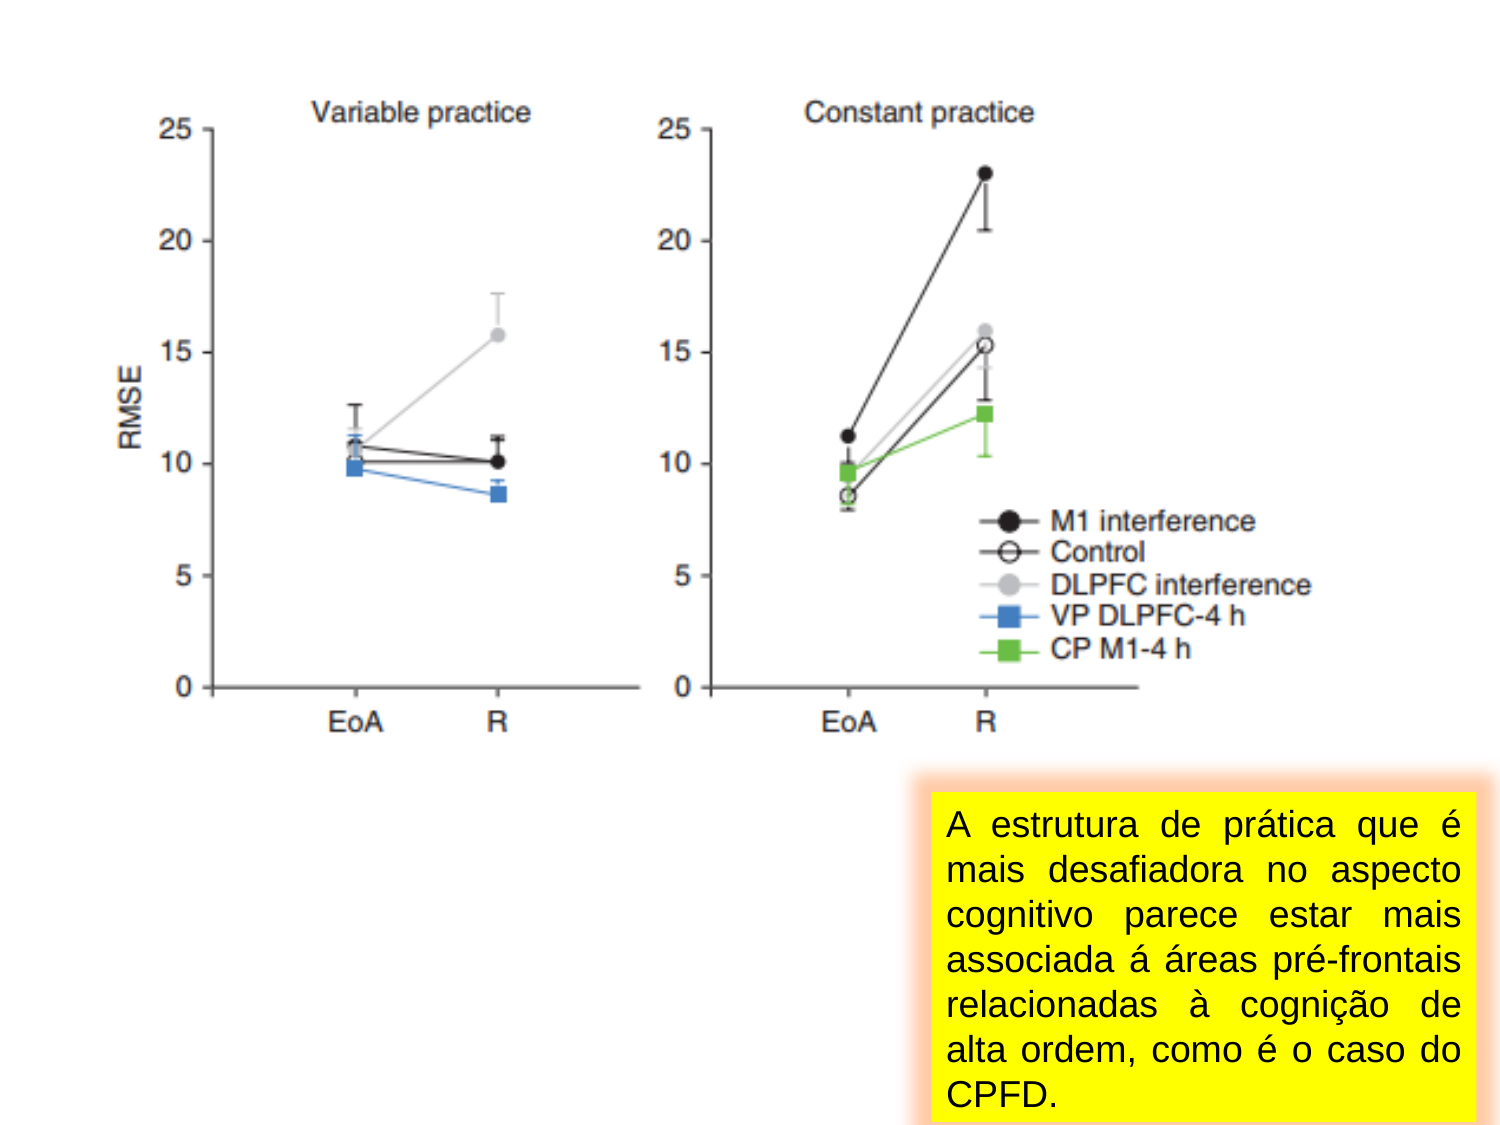

A estrutura de prática que é mais desafiadora no aspecto cognitivo parece estar mais associada á áreas pré-frontais relacionadas à cognição de alta ordem, como é o caso do CPFD.